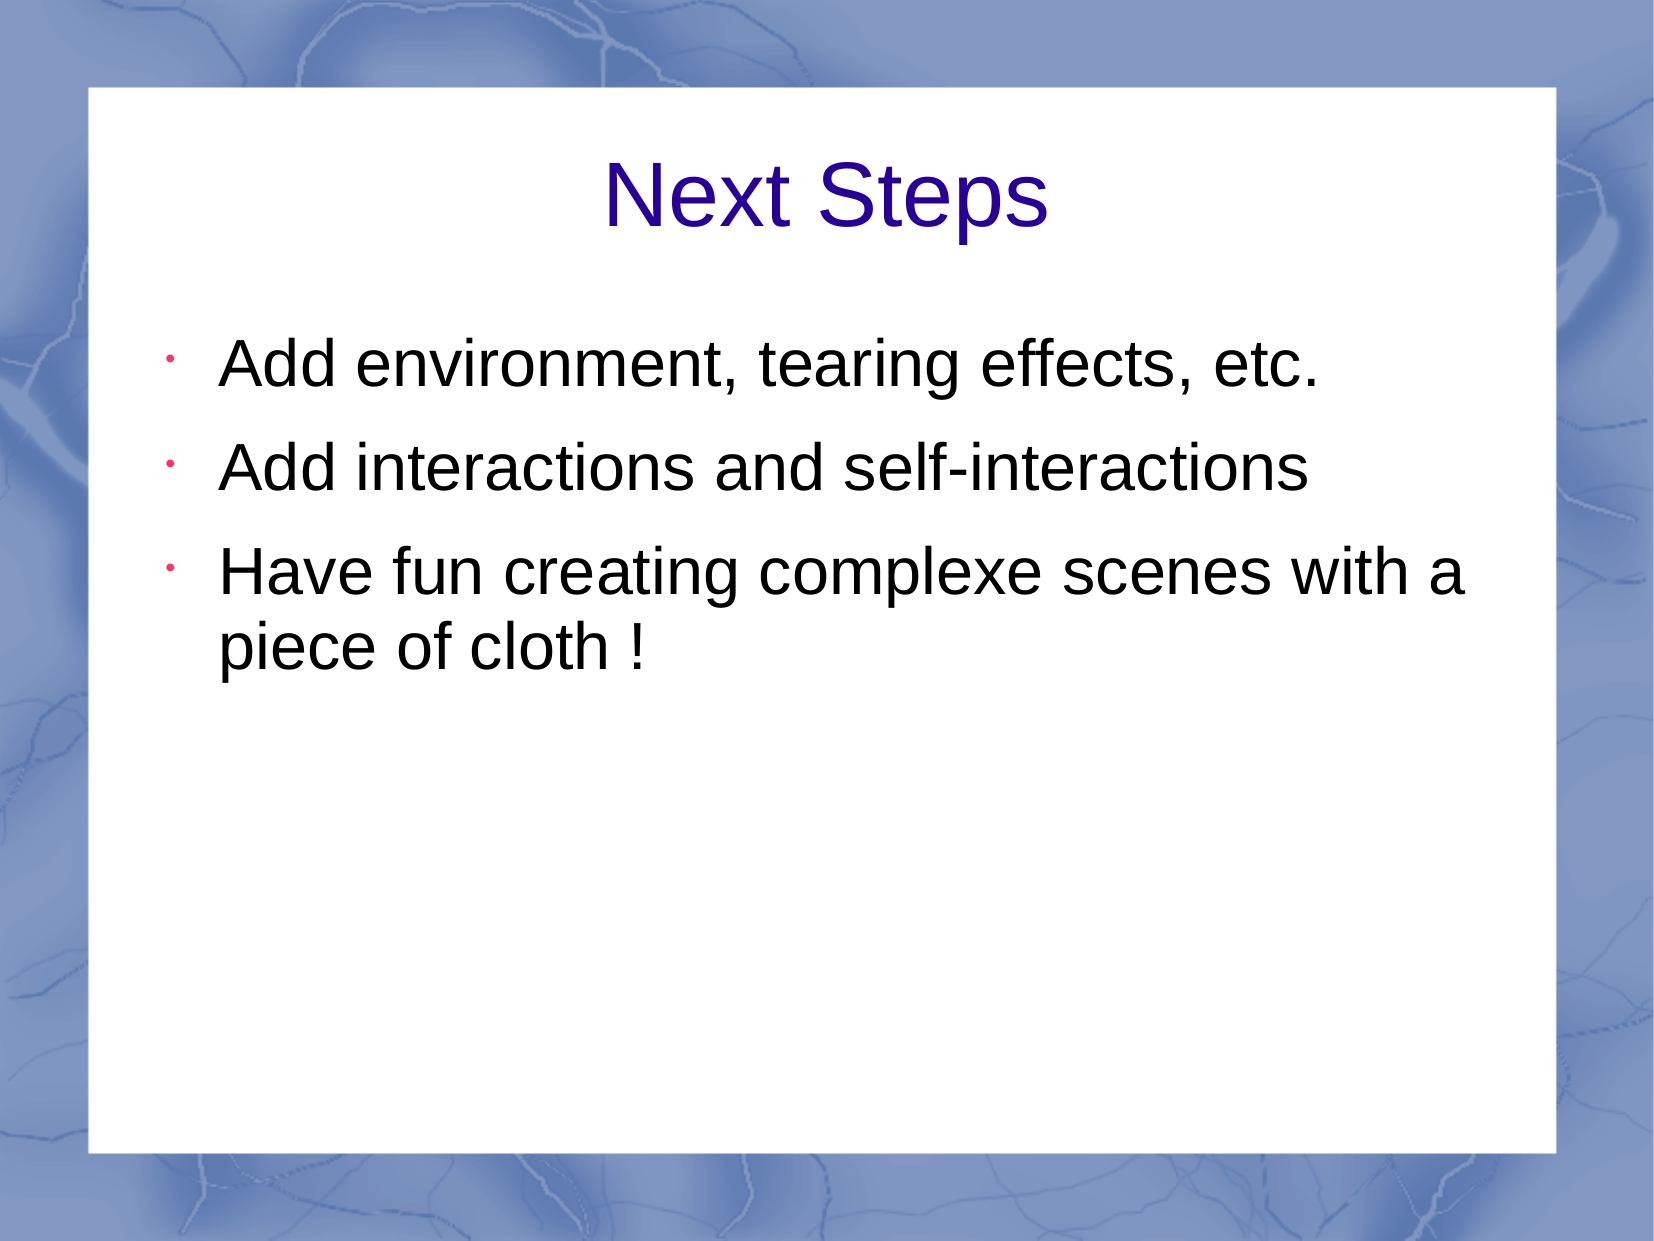

# Next Steps
Add environment, tearing effects, etc.
Add interactions and self-interactions
Have fun creating complexe scenes with a piece of cloth !